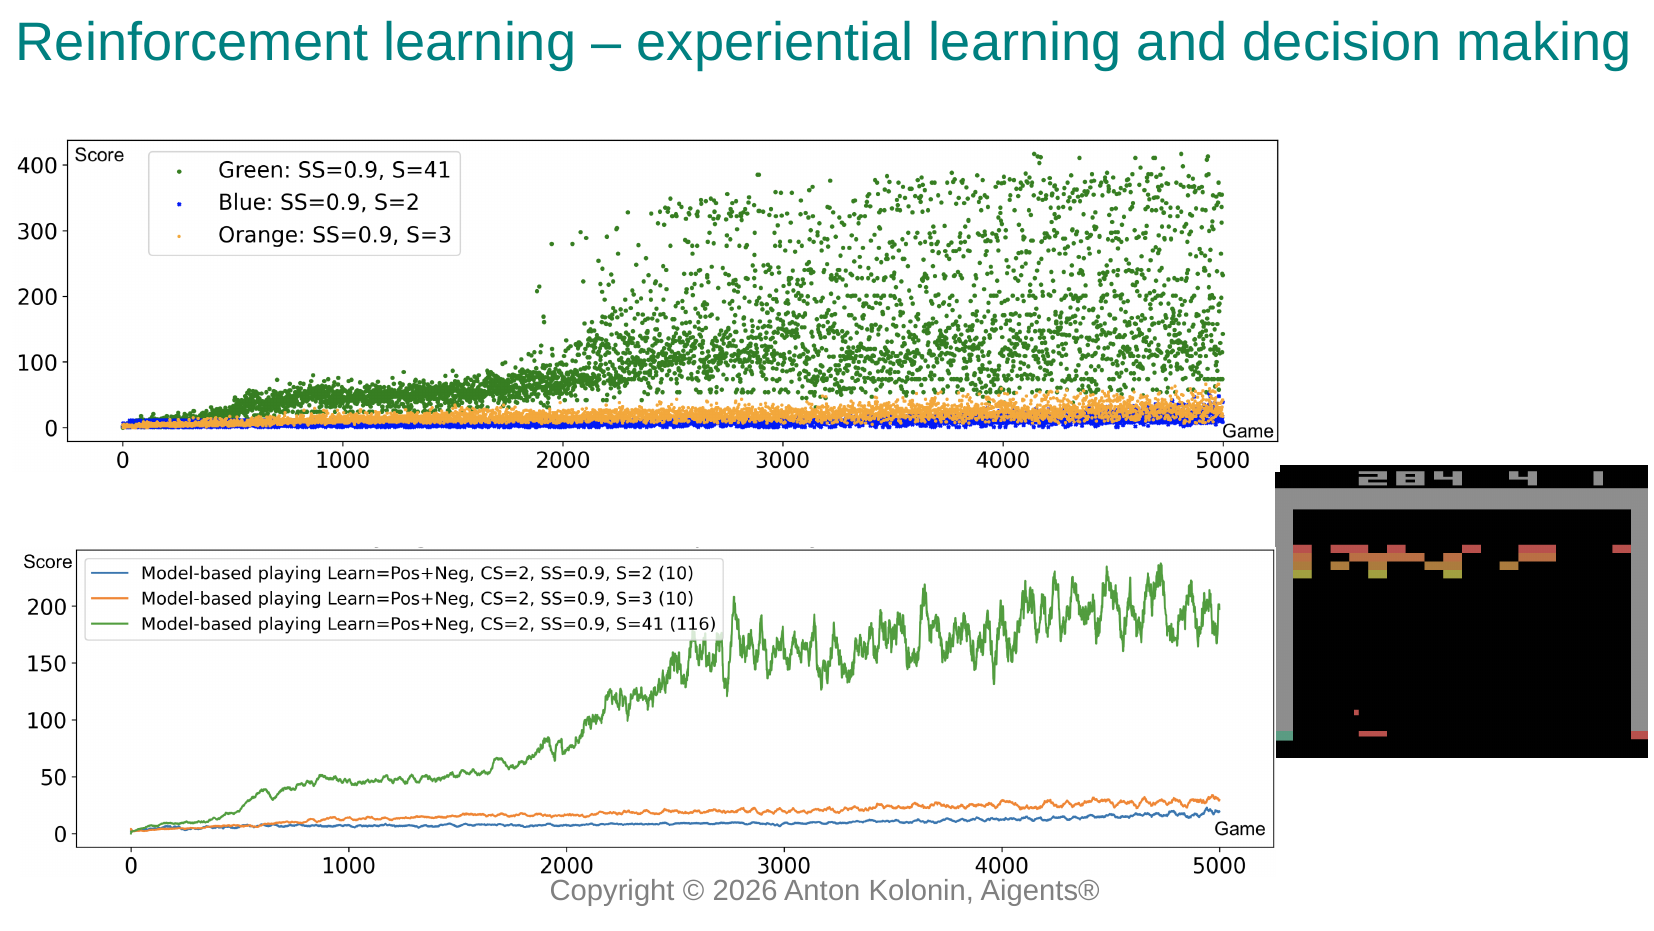

Reinforcement learning – experiential learning and decision making
Copyright © 2026 Anton Kolonin, Aigents®